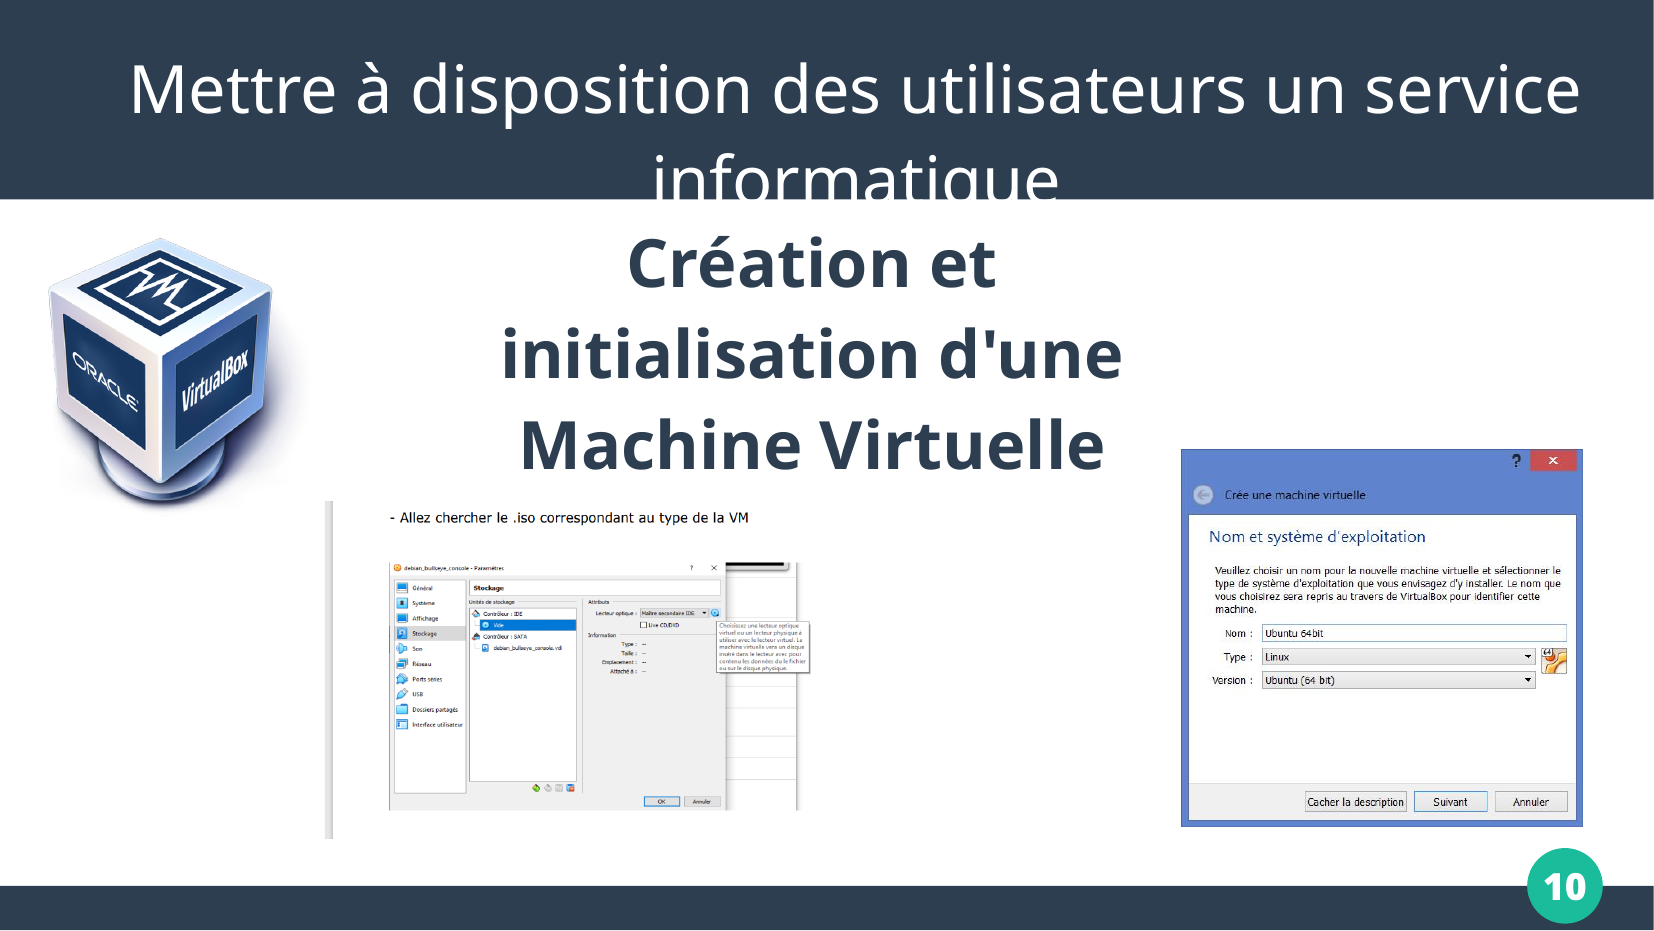

Mettre à disposition des utilisateurs un service informatique
Création et initialisation d'une Machine Virtuelle